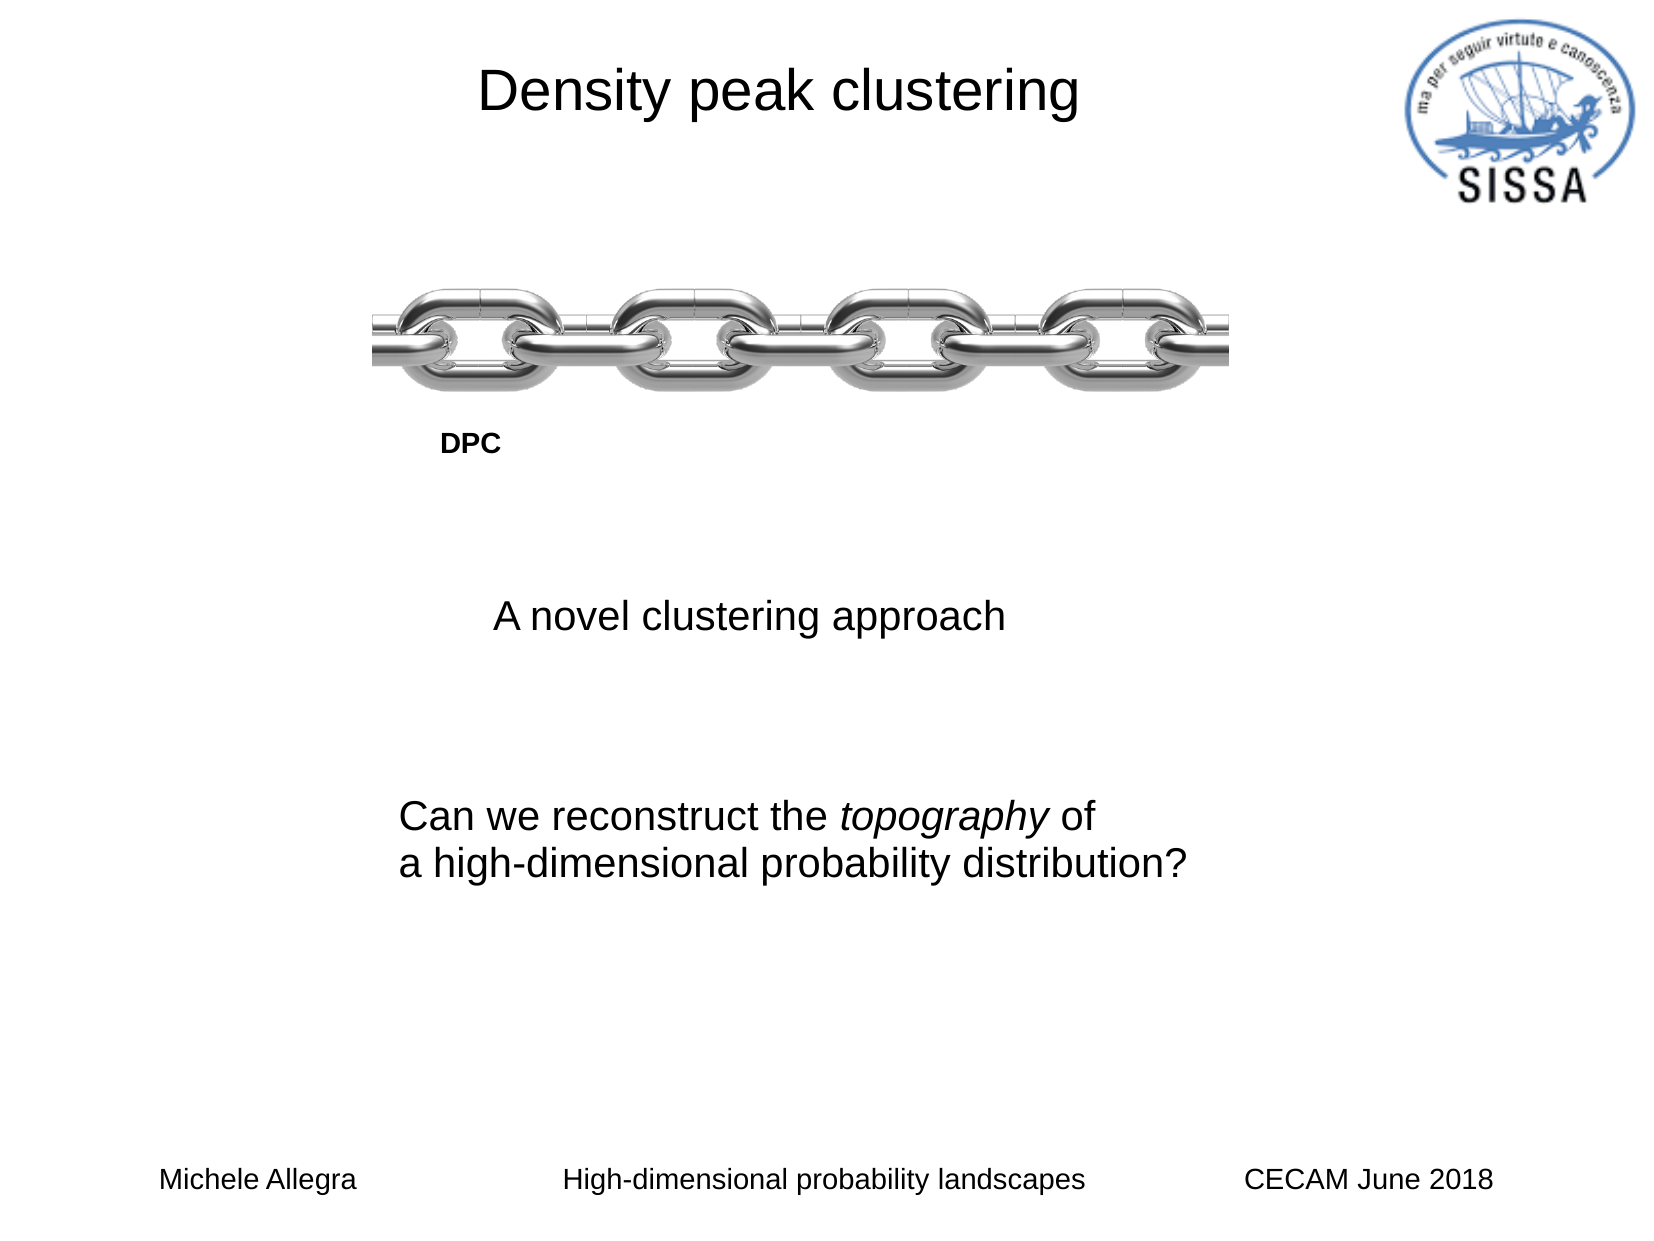

# Density peak clustering
DPC
A novel clustering approach
Can we reconstruct the topography of
a high-dimensional probability distribution?
Michele Allegra High-dimensional probability landscapes CECAM June 2018